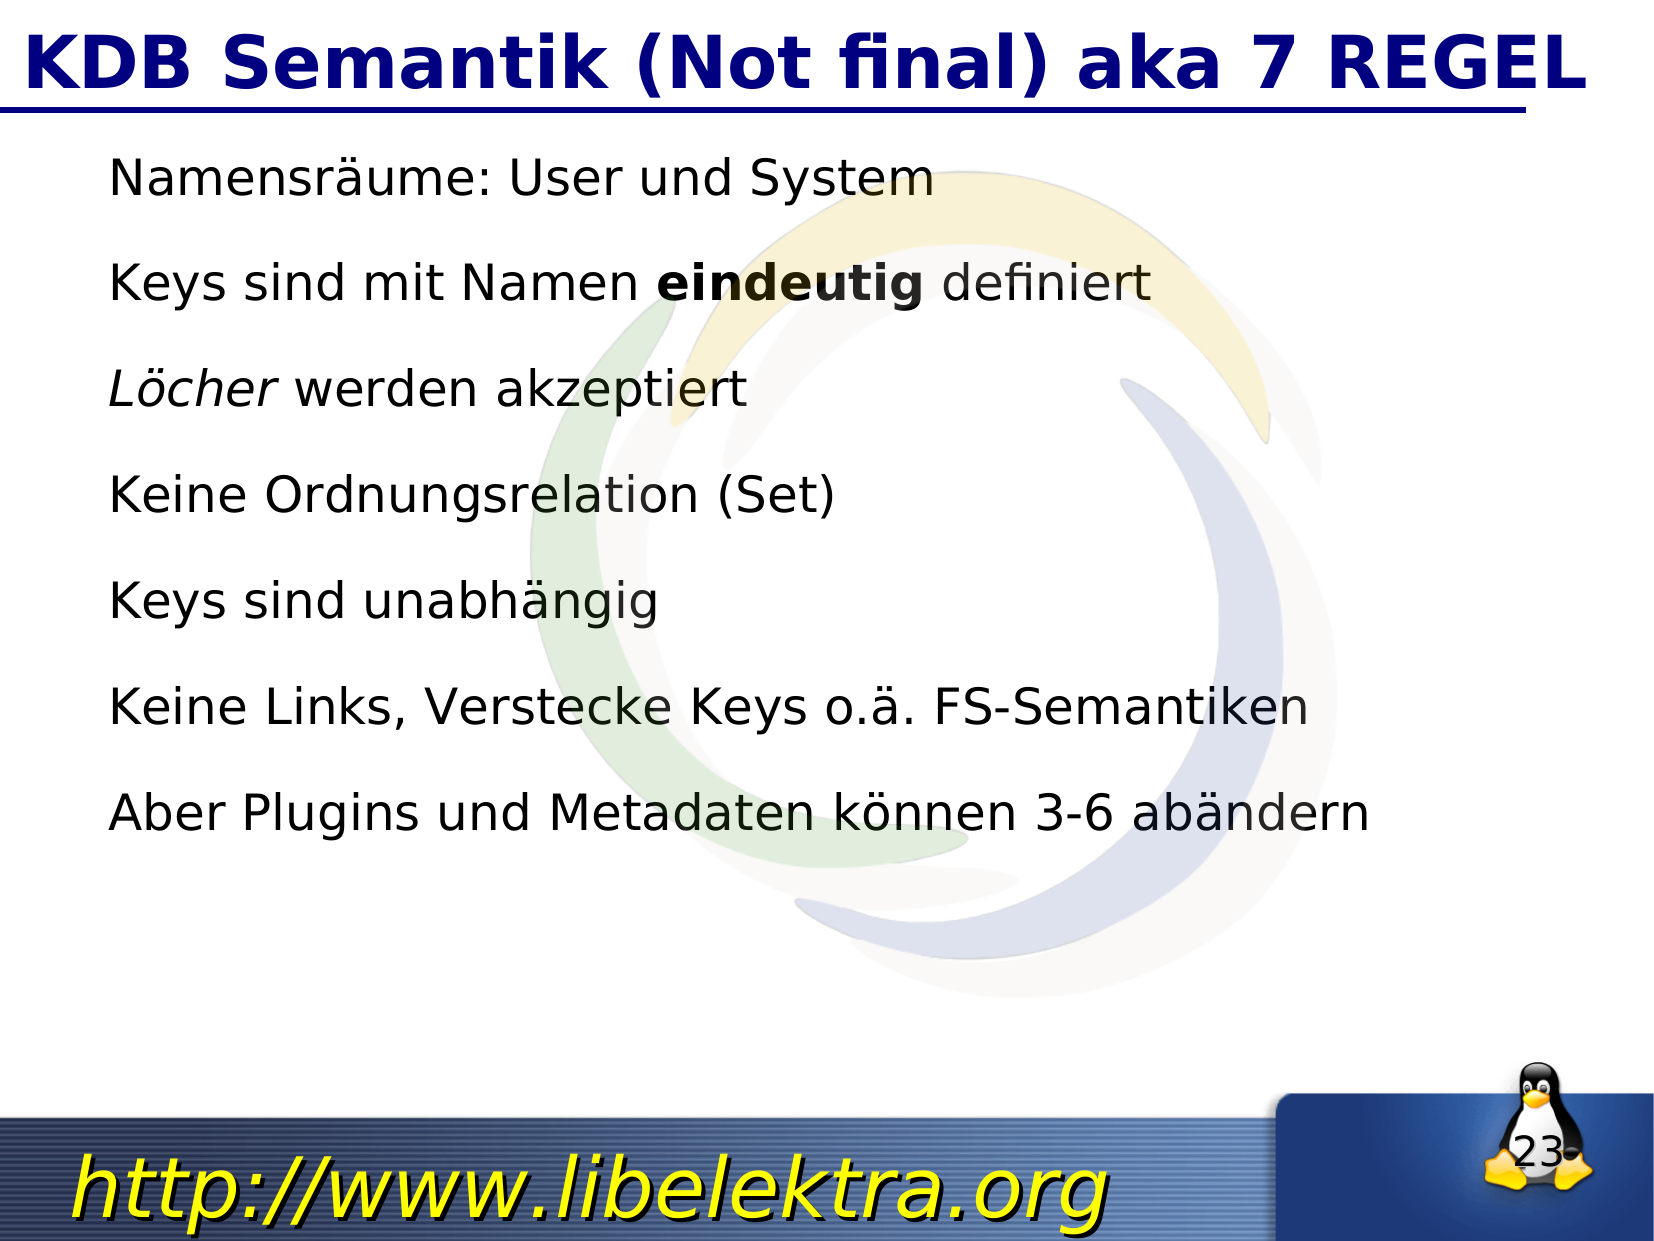

KDB Semantik (Not final) aka 7 REGEL
# Namensräume: User und System
Keys sind mit Namen eindeutig definiert
Löcher werden akzeptiert
Keine Ordnungsrelation (Set)
Keys sind unabhängig
Keine Links, Verstecke Keys o.ä. FS-Semantiken
Aber Plugins und Metadaten können 3-6 abändern